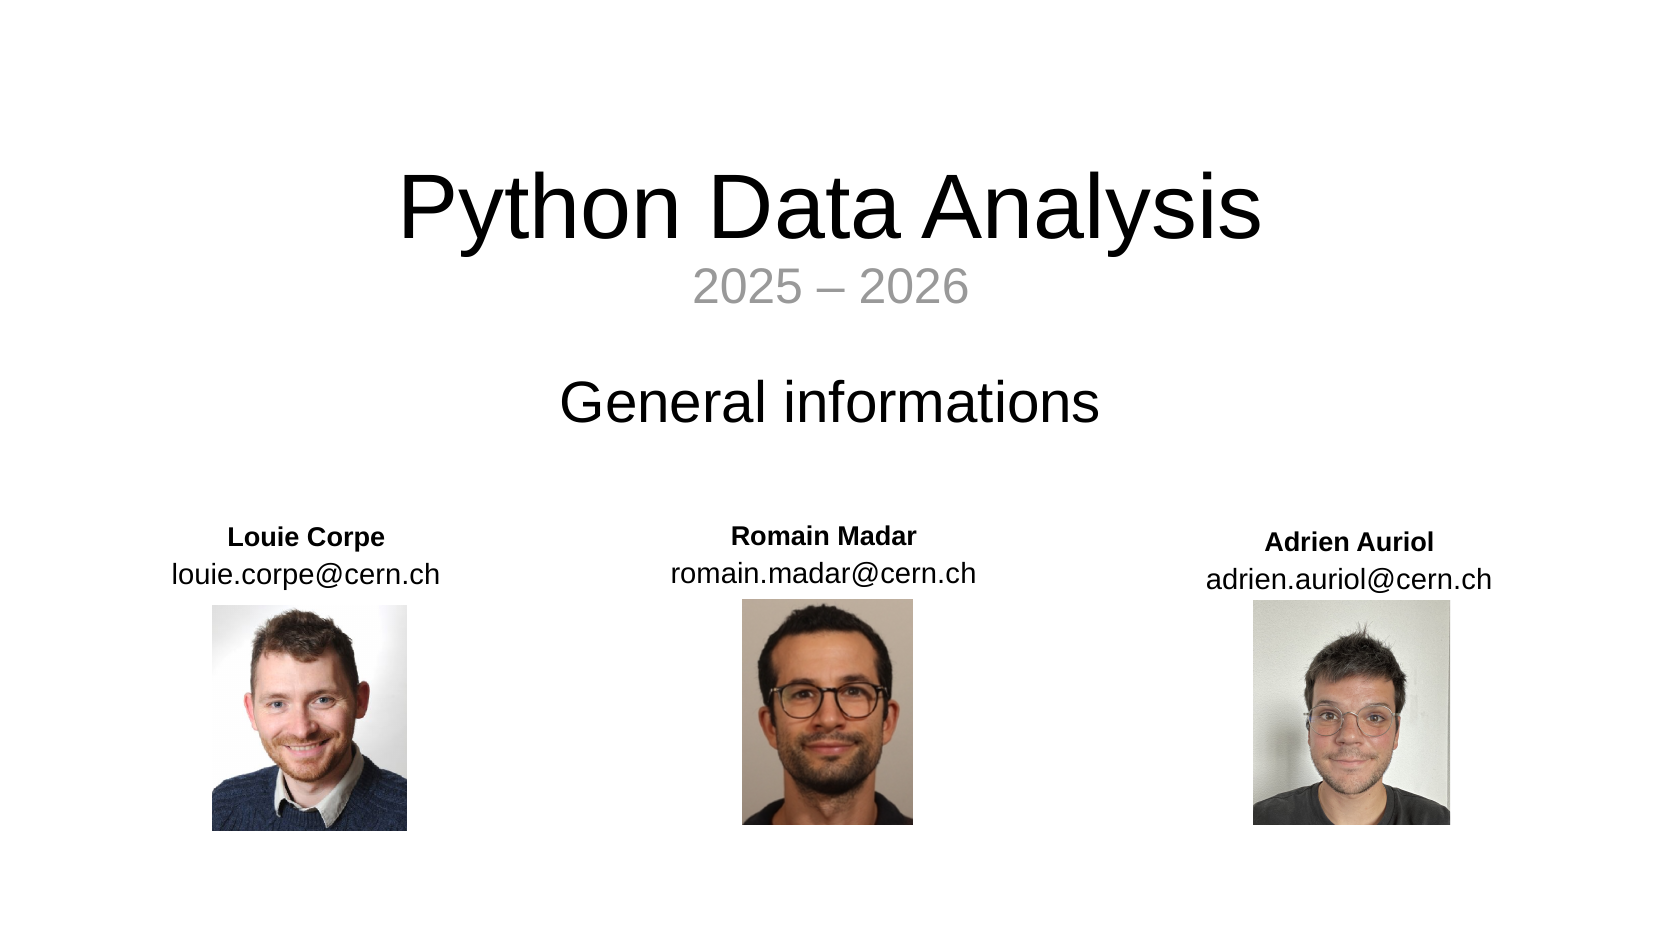

# Python Data Analysis 2025 – 2026 General informations
Romain Madar
romain.madar@cern.ch
Louie Corpe
louie.corpe@cern.ch
Adrien Auriol
adrien.auriol@cern.ch